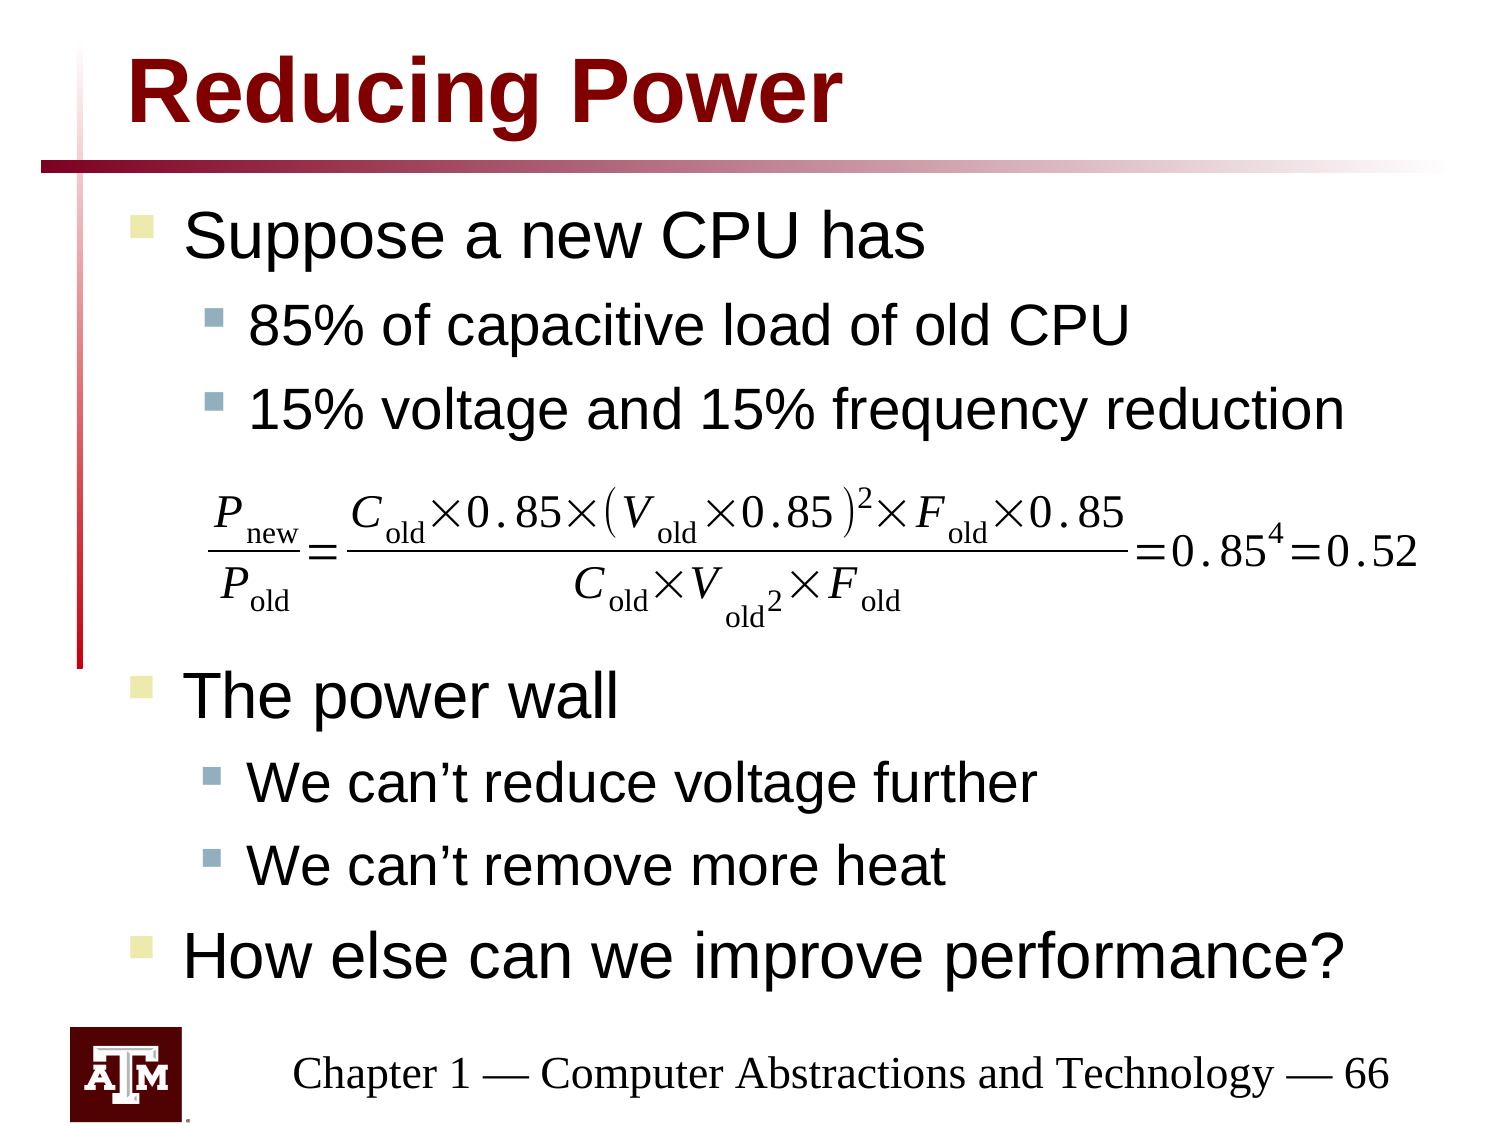

# Reducing Power
Suppose a new CPU has
85% of capacitive load of old CPU
15% voltage and 15% frequency reduction
The power wall
We can’t reduce voltage further
We can’t remove more heat
How else can we improve performance?
Chapter 1 — Computer Abstractions and Technology